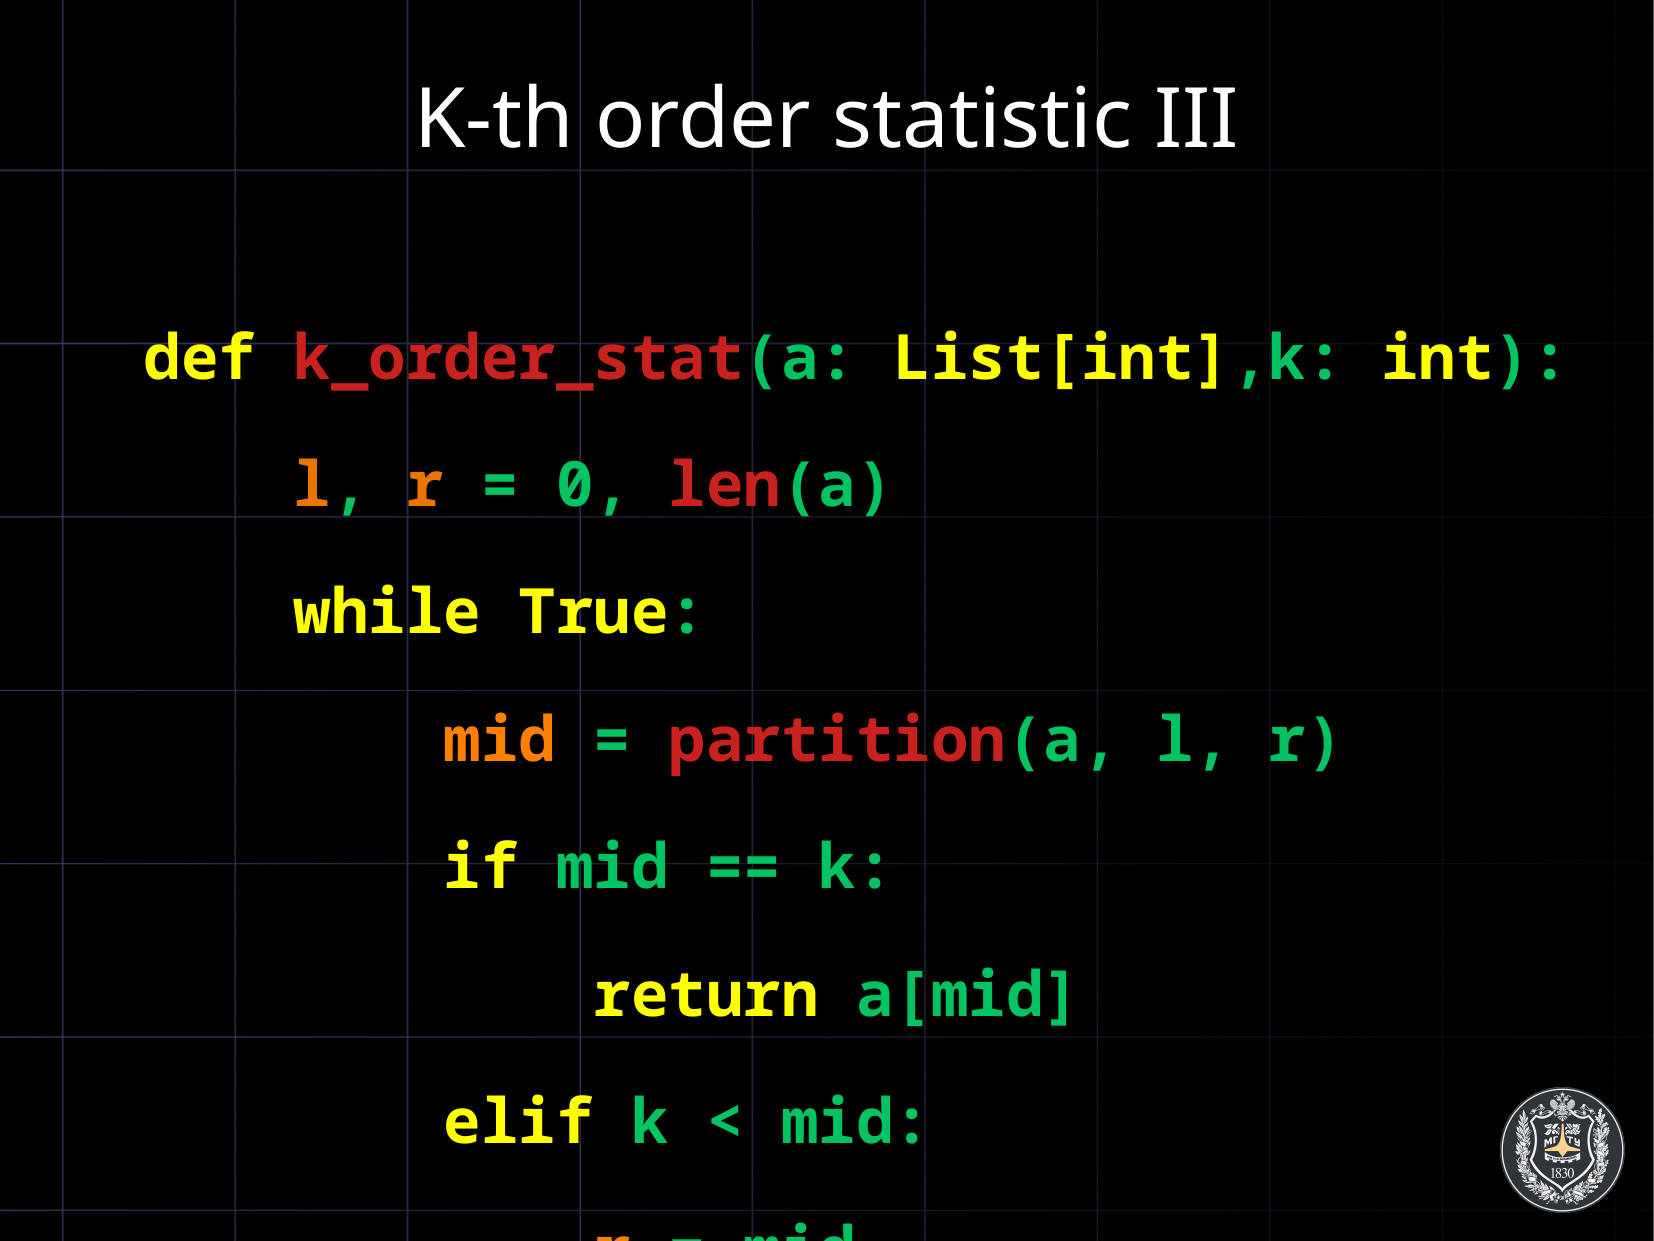

# K-th order statistic III
def k_order_stat(a: List[int],k: int):
 l, r = 0, len(a)
 while True:
 mid = partition(a, l, r)
 if mid == k:
 return a[mid]
 elif k < mid:
 r = mid
 else:
 l = mid + 1